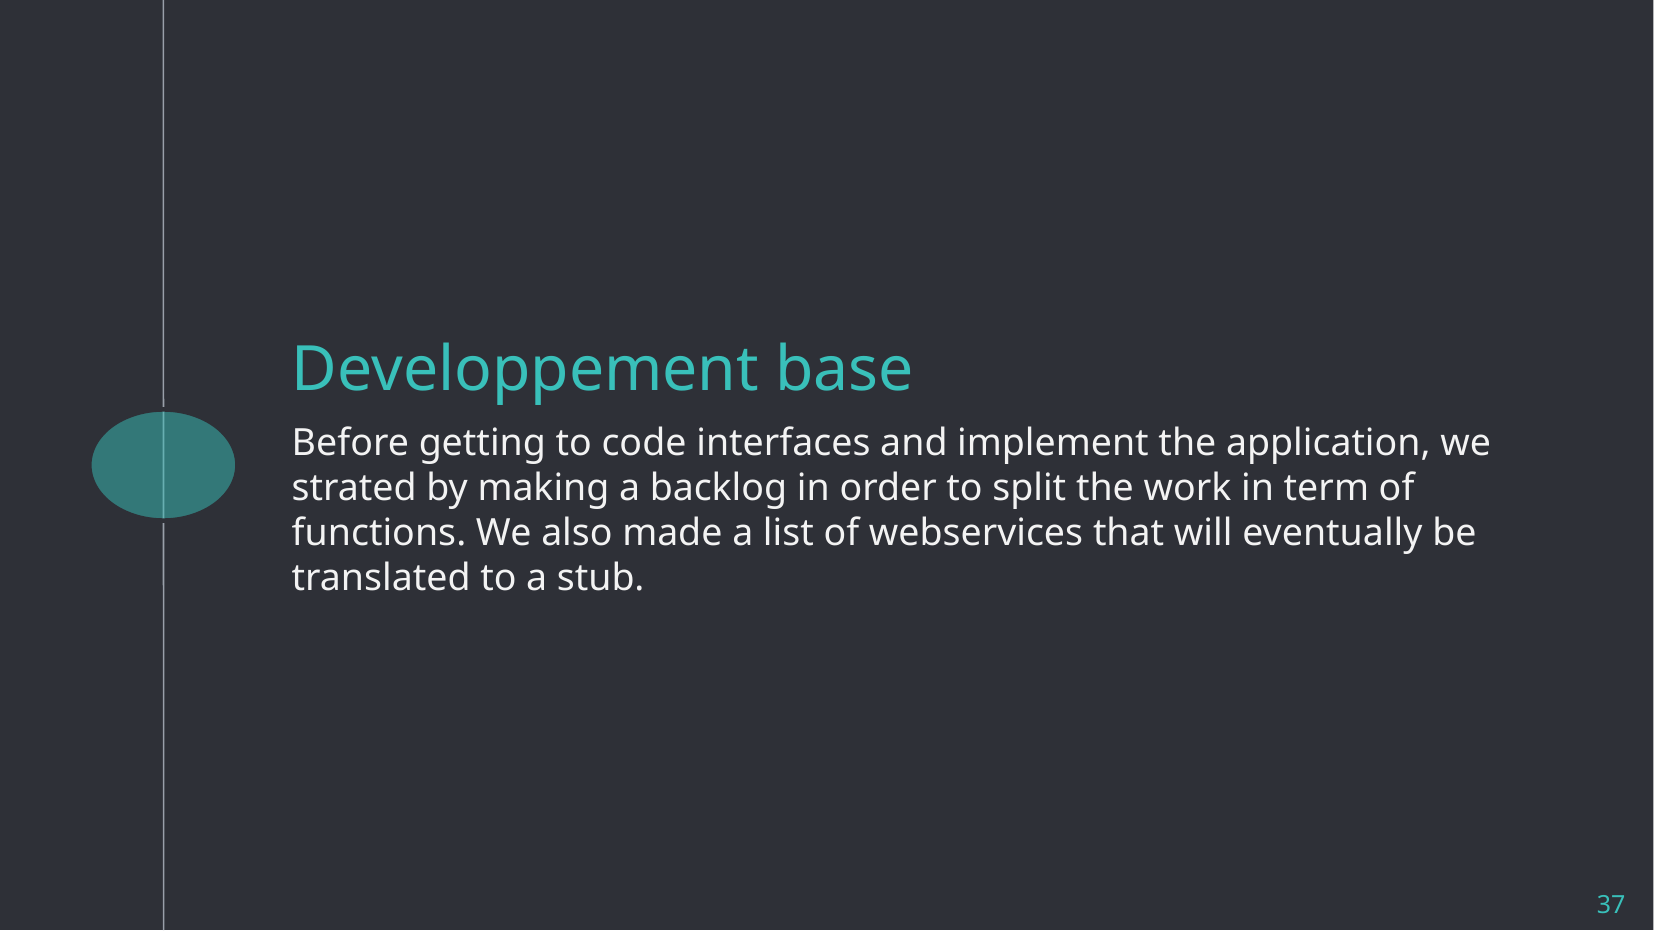

# Developpement base
Before getting to code interfaces and implement the application, we strated by making a backlog in order to split the work in term of functions. We also made a list of webservices that will eventually be translated to a stub.